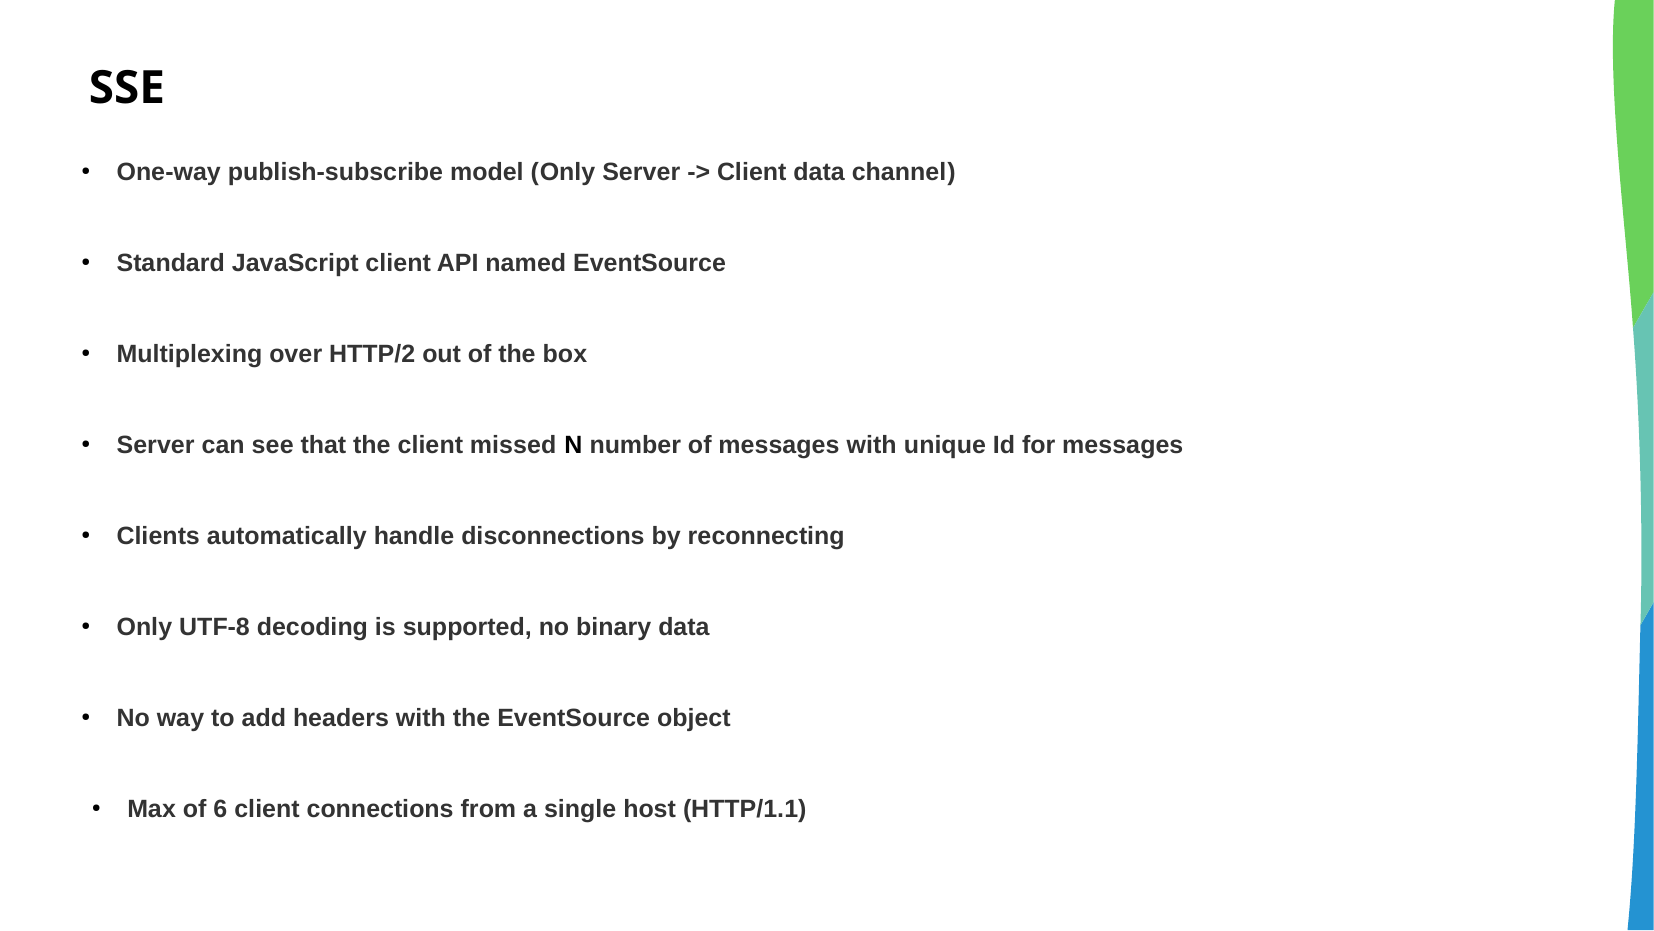

# SSE
One-way publish-subscribe model (Only Server -> Client data channel)
Standard JavaScript client API named EventSource
Multiplexing over HTTP/2 out of the box
Server can see that the client missed N number of messages with unique Id for messages
Clients automatically handle disconnections by reconnecting
Only UTF-8 decoding is supported, no binary data
No way to add headers with the EventSource object
Max of 6 client connections from a single host (HTTP/1.1)